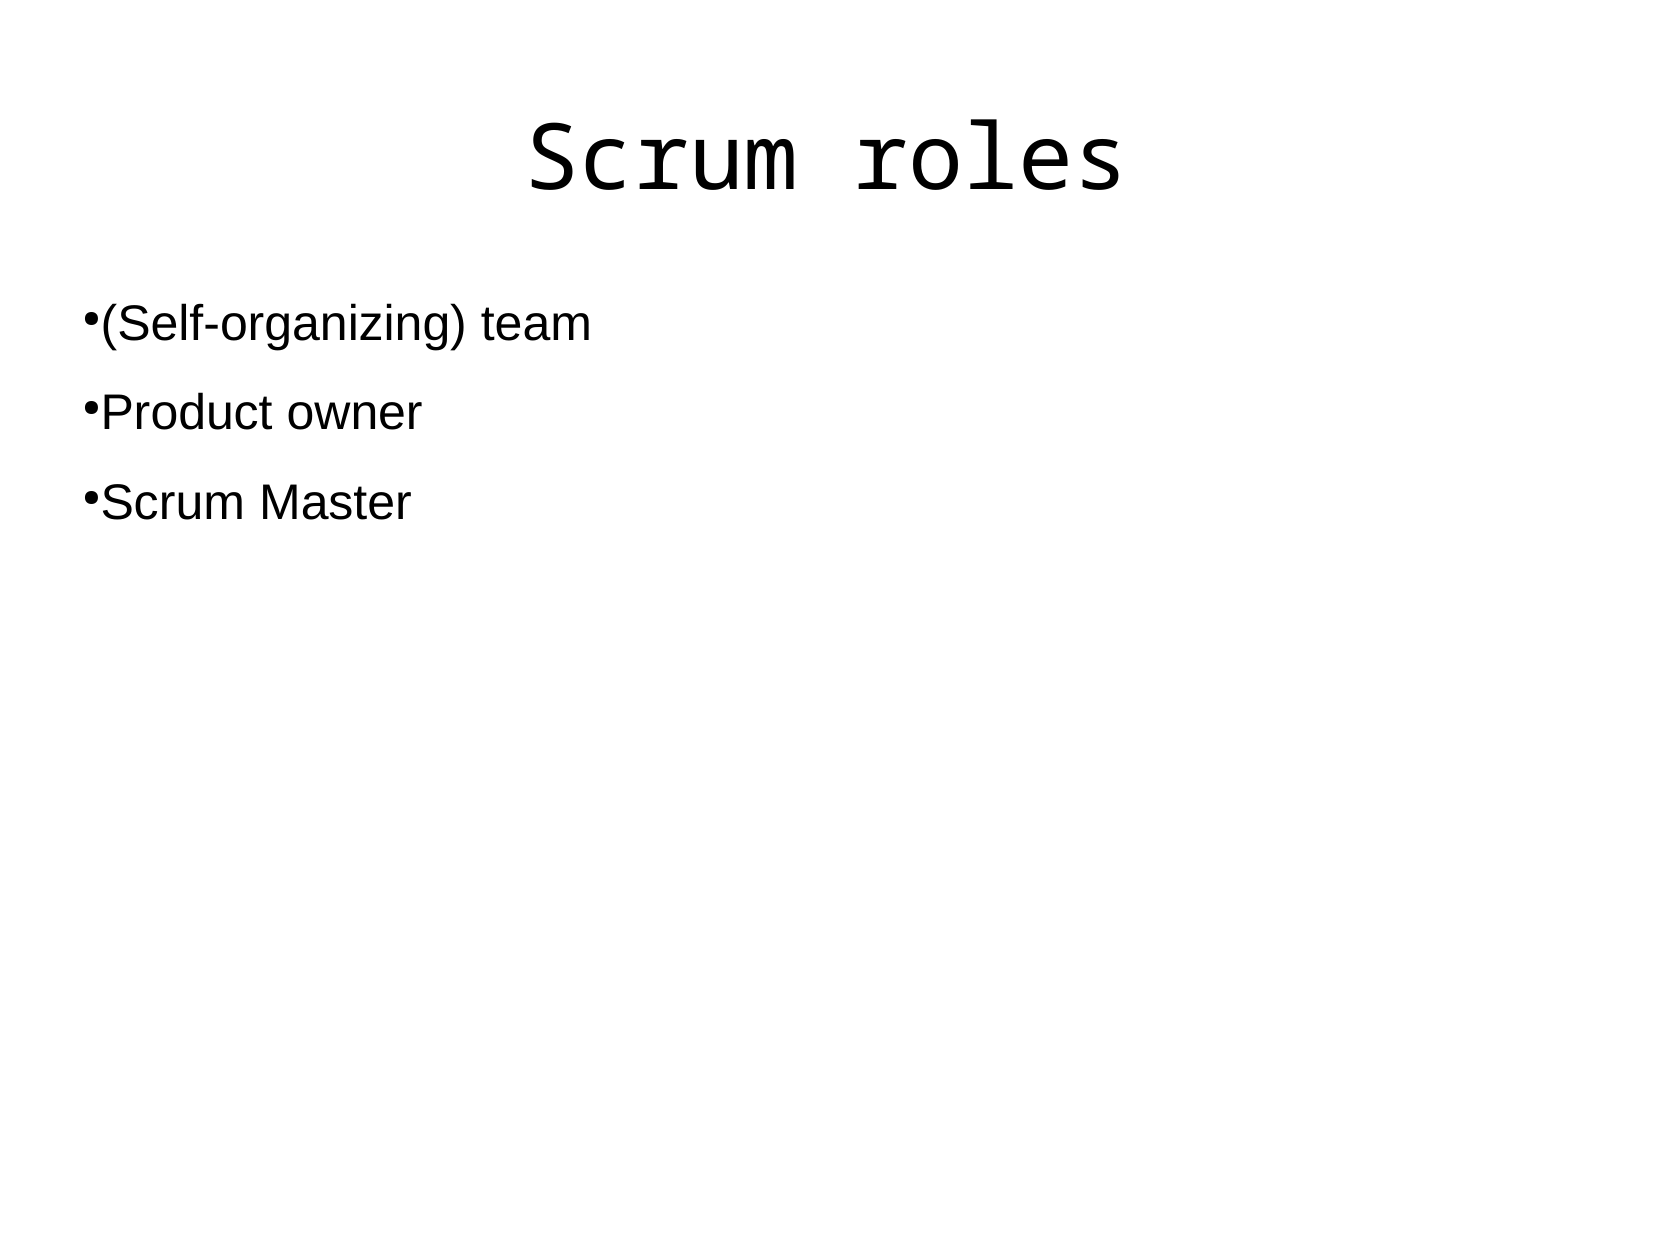

# Scrum roles
(Self-organizing) team
Product owner
Scrum Master